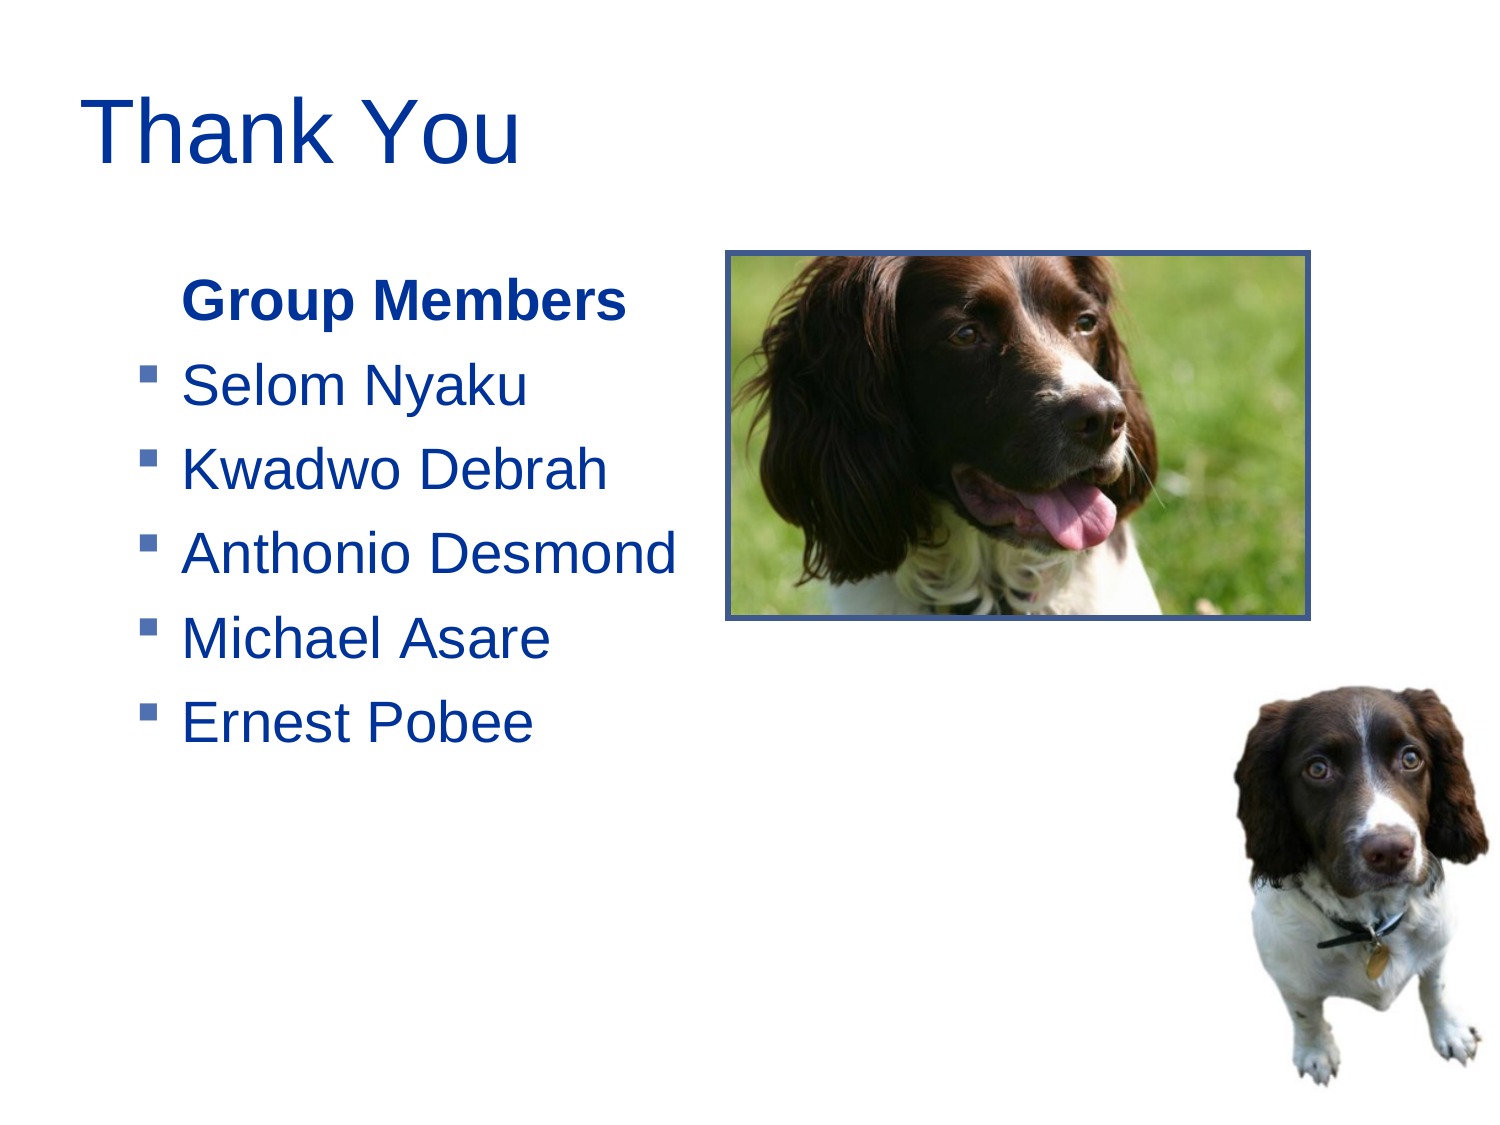

# Thank You
Group Members
Selom Nyaku
Kwadwo Debrah
Anthonio Desmond
Michael Asare
Ernest Pobee